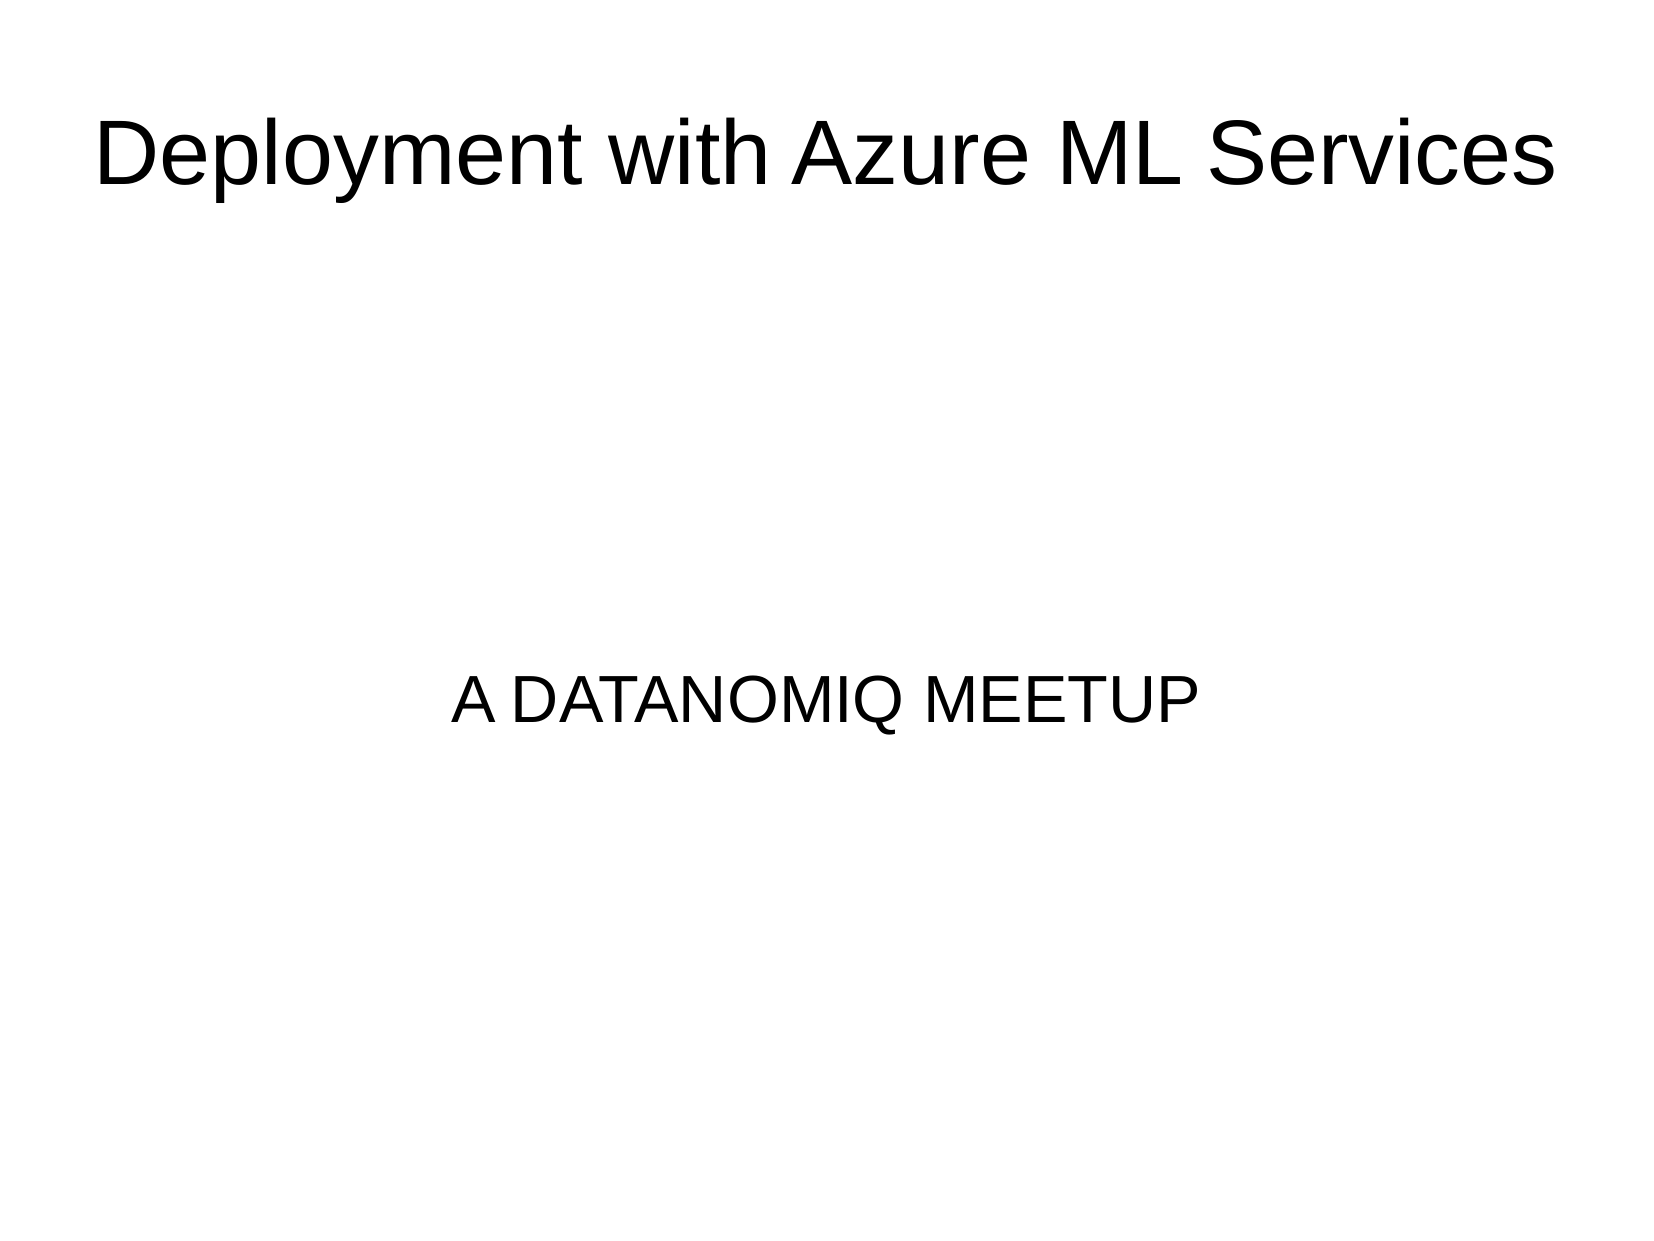

# Deployment with Azure ML Services
A DATANOMIQ MEETUP